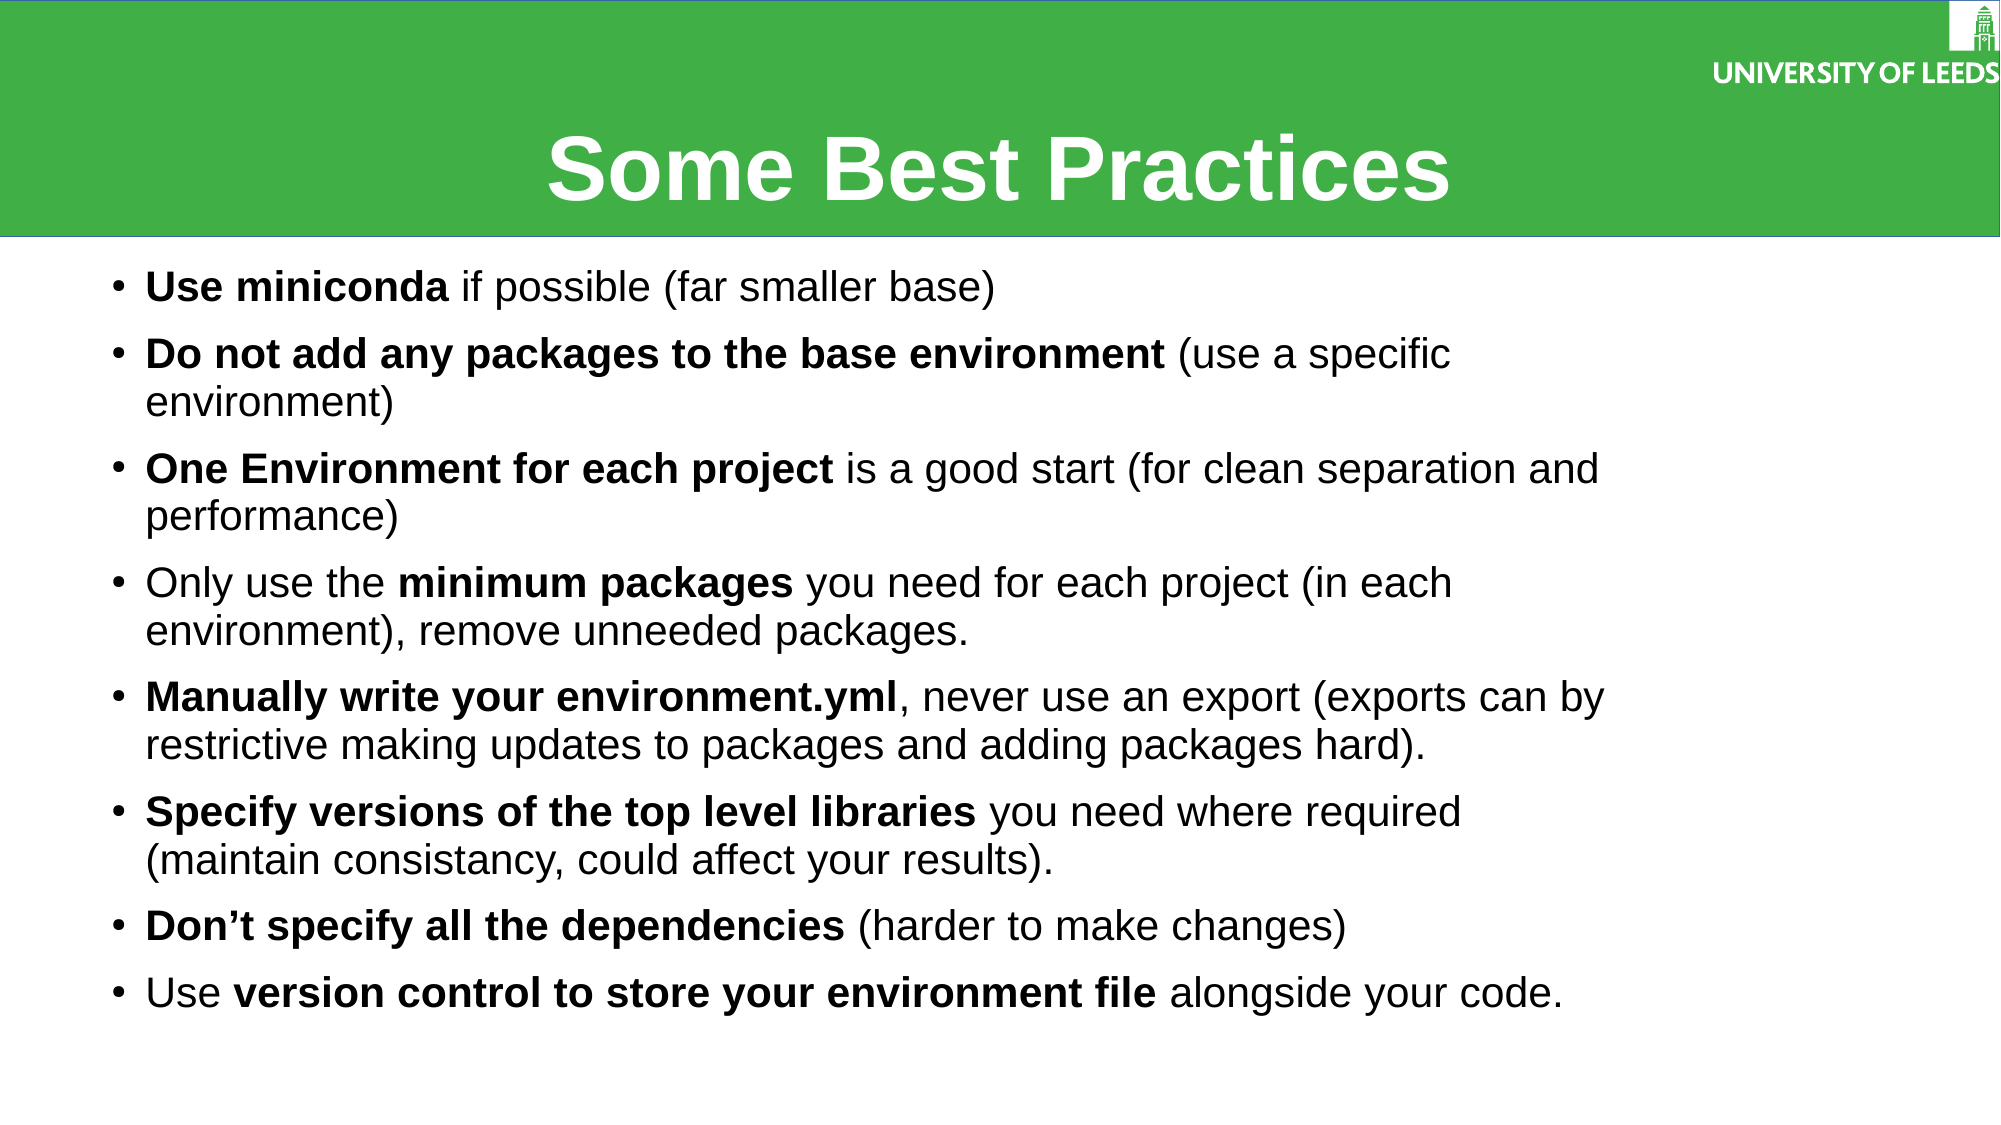

# Some Best Practices
Use miniconda if possible (far smaller base)
Do not add any packages to the base environment (use a specific environment)
One Environment for each project is a good start (for clean separation and performance)
Only use the minimum packages you need for each project (in each environment), remove unneeded packages.
Manually write your environment.yml, never use an export (exports can by restrictive making updates to packages and adding packages hard).
Specify versions of the top level libraries you need where required (maintain consistancy, could affect your results).
Don’t specify all the dependencies (harder to make changes)
Use version control to store your environment file alongside your code.